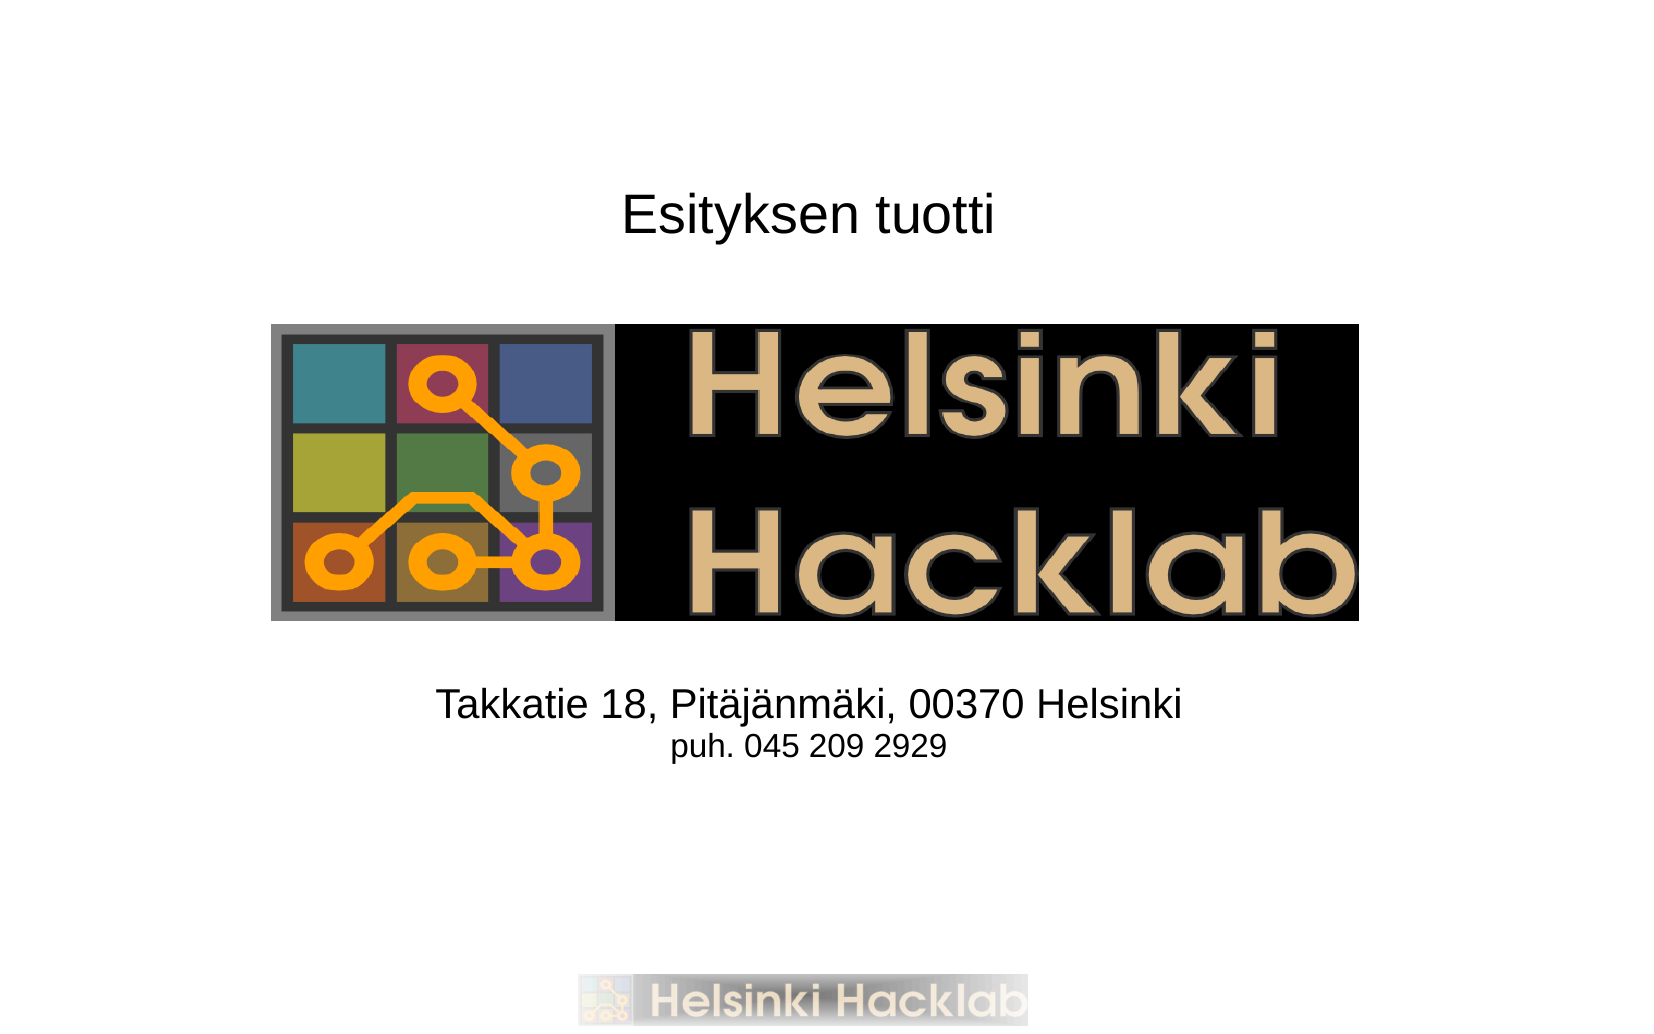

# Esityksen tuotti
Takkatie 18, Pitäjänmäki, 00370 Helsinki
puh. 045 209 2929